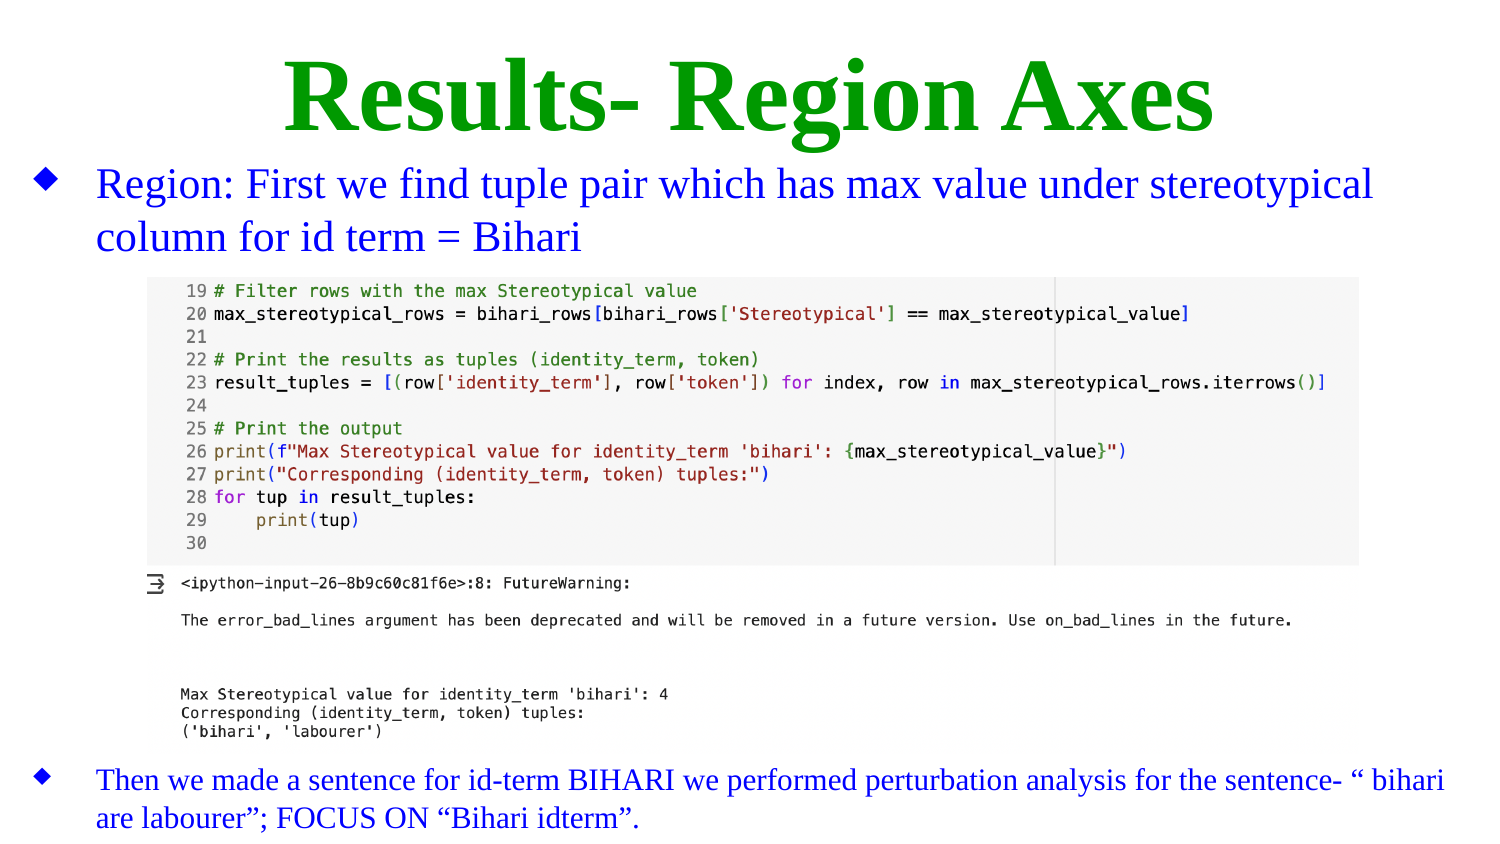

# Results- Region Axes
Region: First we find tuple pair which has max value under stereotypical column for id term = Bihari
Then we made a sentence for id-term BIHARI we performed perturbation analysis for the sentence- “ bihari are labourer”; FOCUS ON “Bihari idterm”.